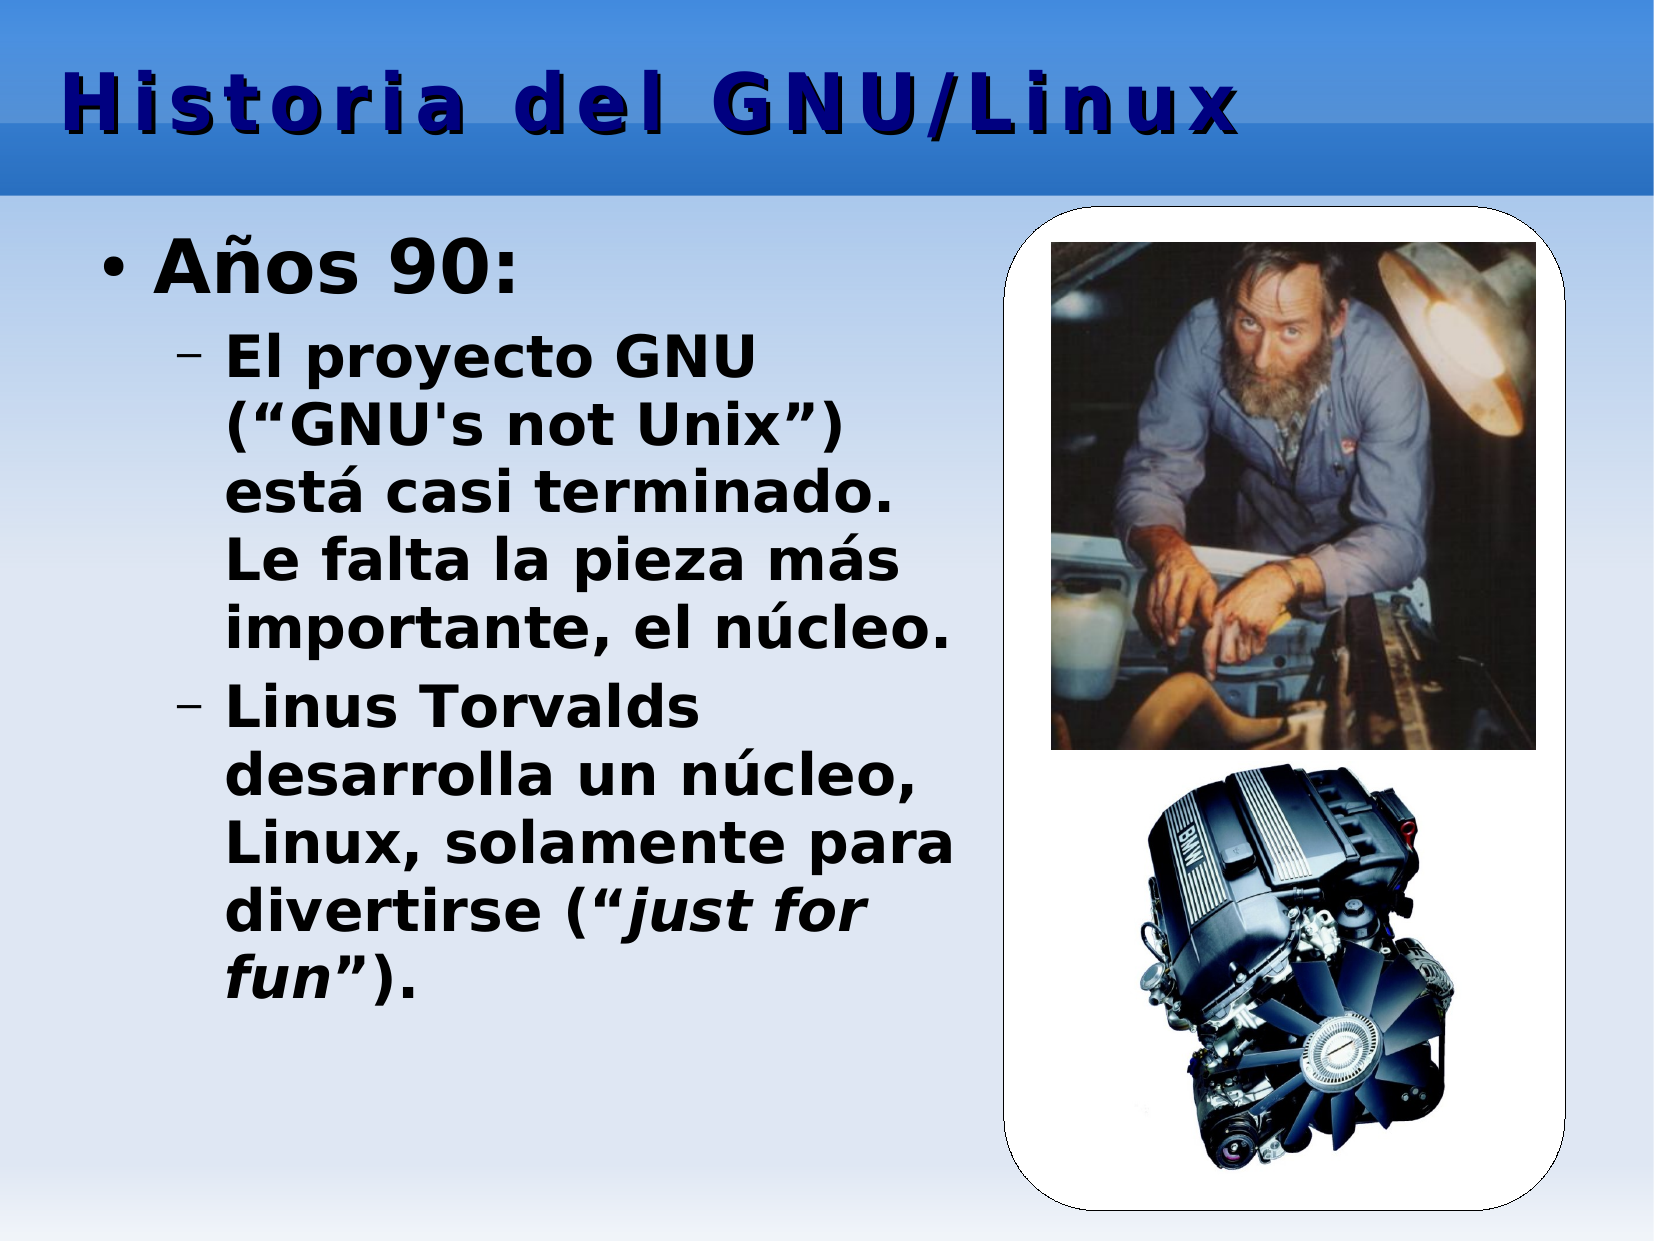

# Historia del GNU/Linux
Años 90:
El proyecto GNU
(“GNU's not Unix”)
está casi terminado. Le falta la pieza más importante, el núcleo.
Linus Torvalds desarrolla un núcleo, Linux, solamente para divertirse (“just for fun”).